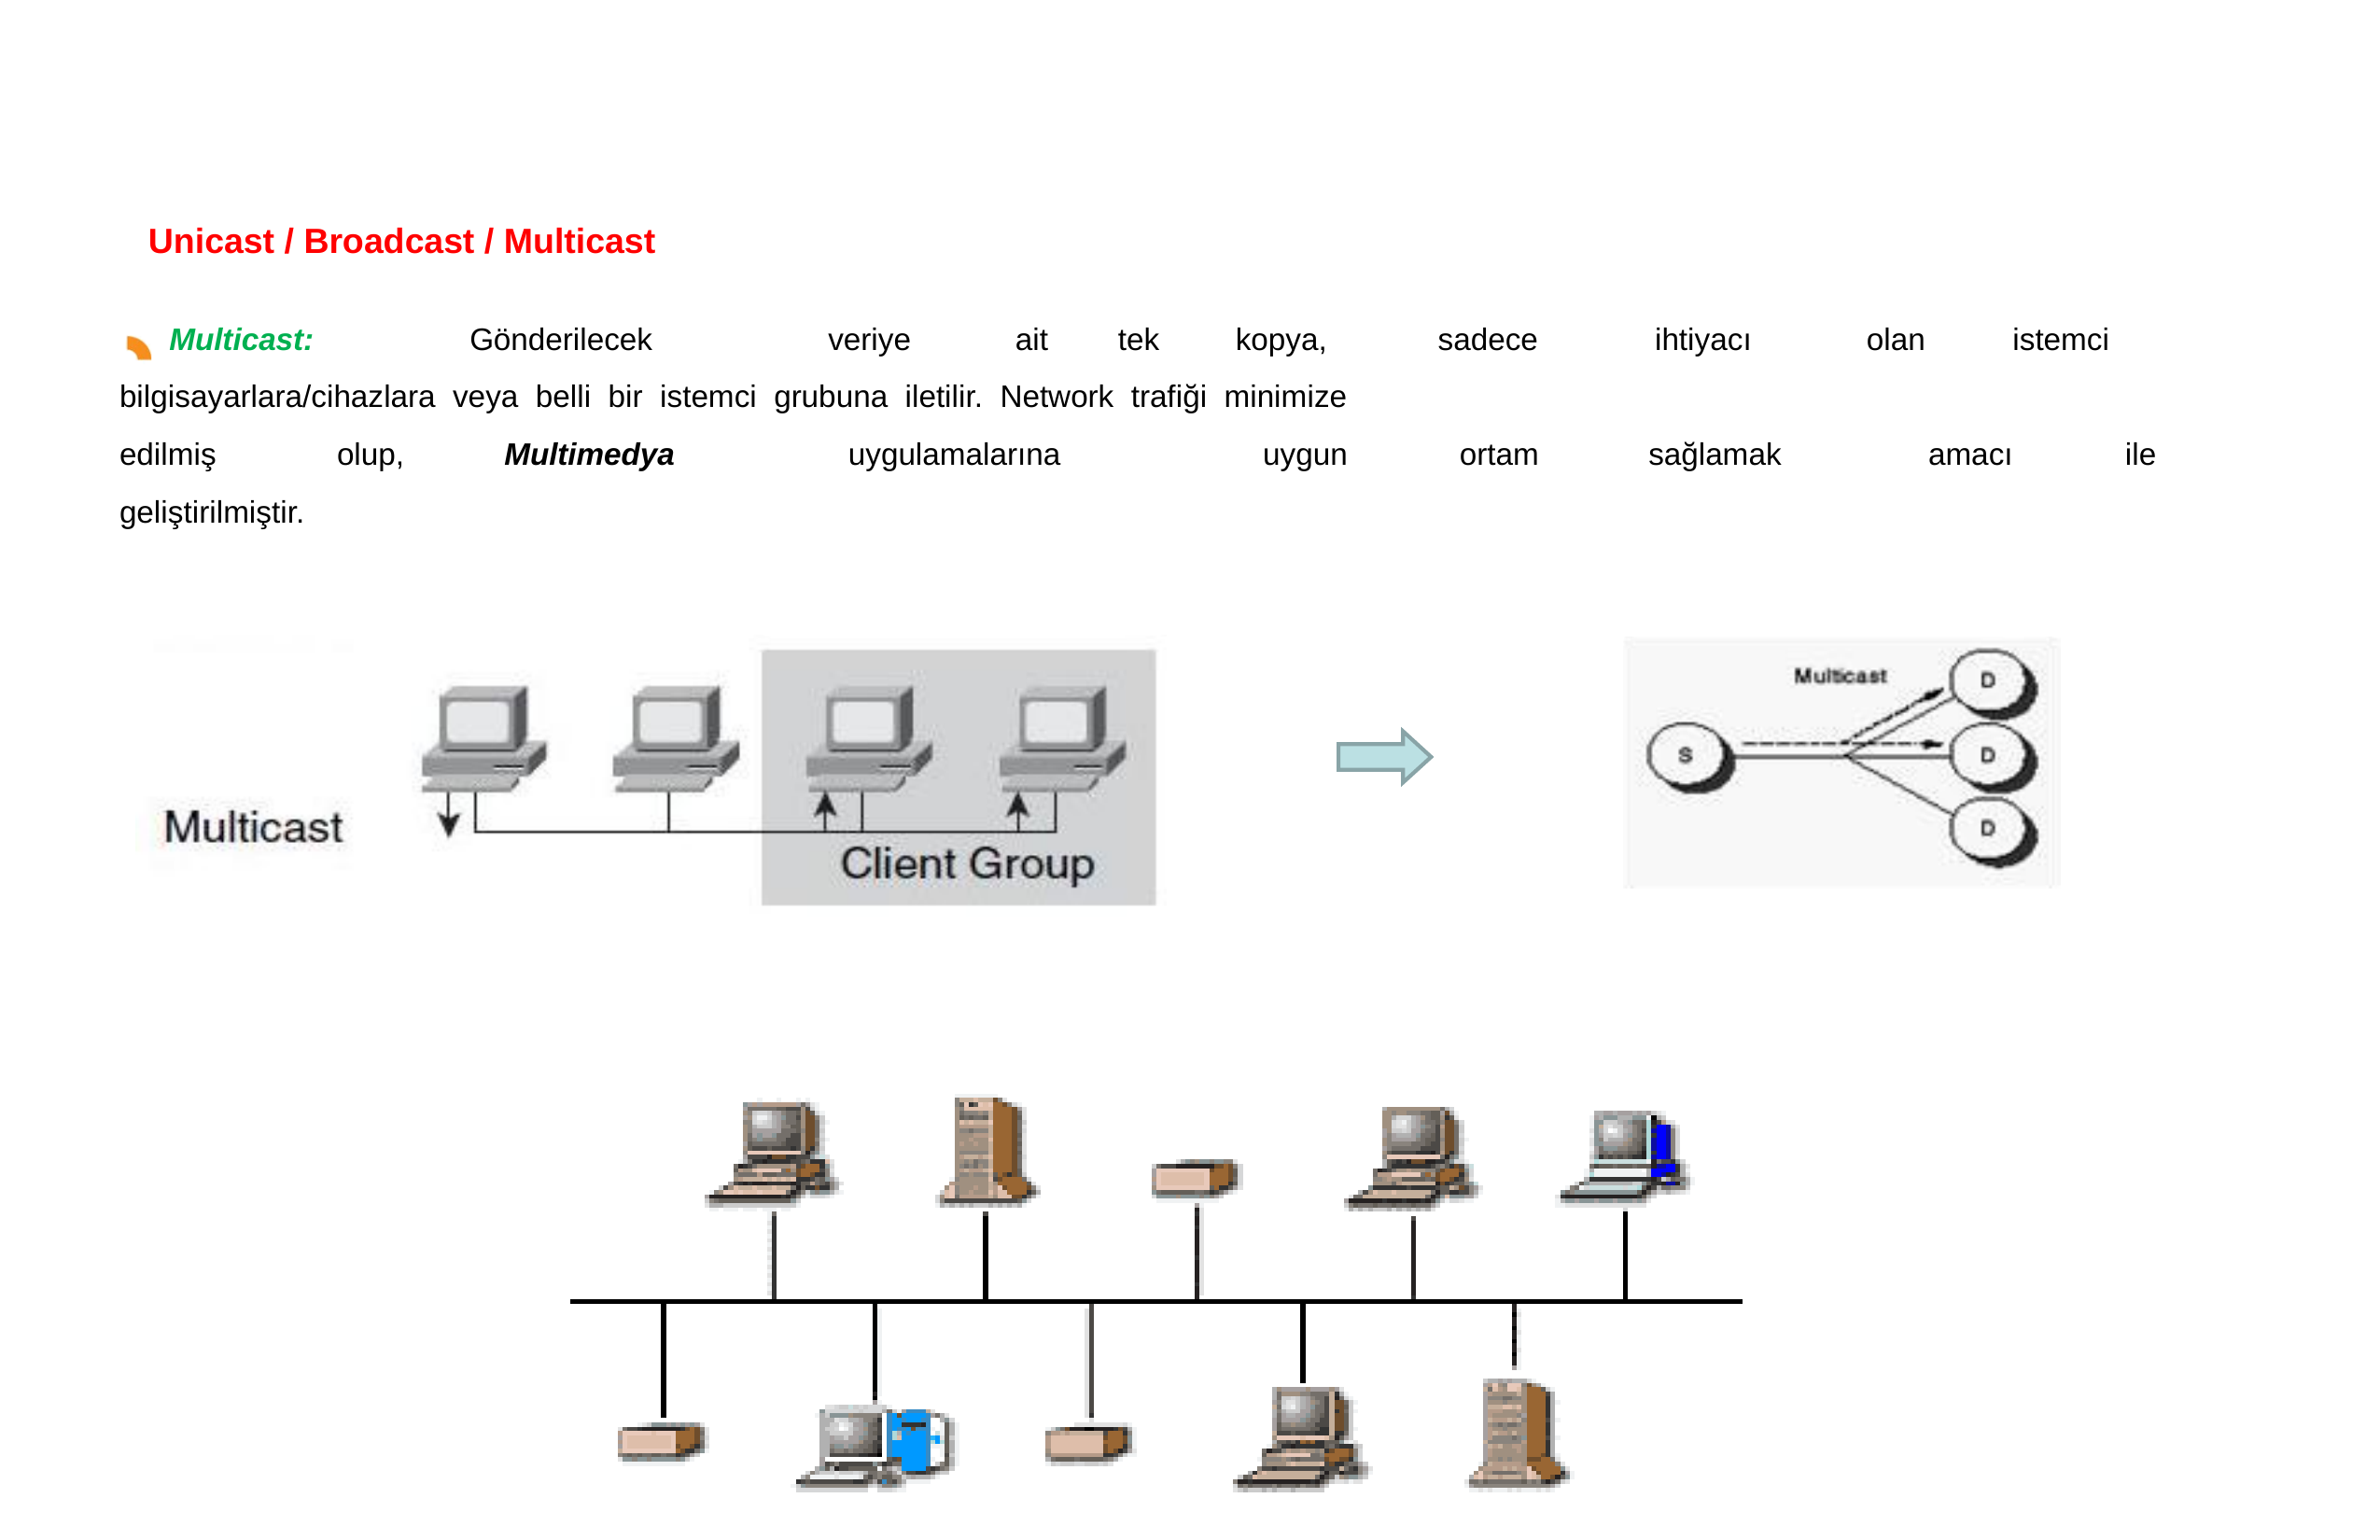

Unicast / Broadcast / Multicast
 Multicast:
Gönderilecek
veriye
ait
tek
kopya,
sadece
ihtiyacı
olan
istemci
bilgisayarlara/cihazlara veya belli bir istemci grubuna iletilir. Network trafiği minimize
edilmiş
olup,
Multimedya
uygulamalarına
uygun
ortam
sağlamak
amacı
ile
geliştirilmiştir.